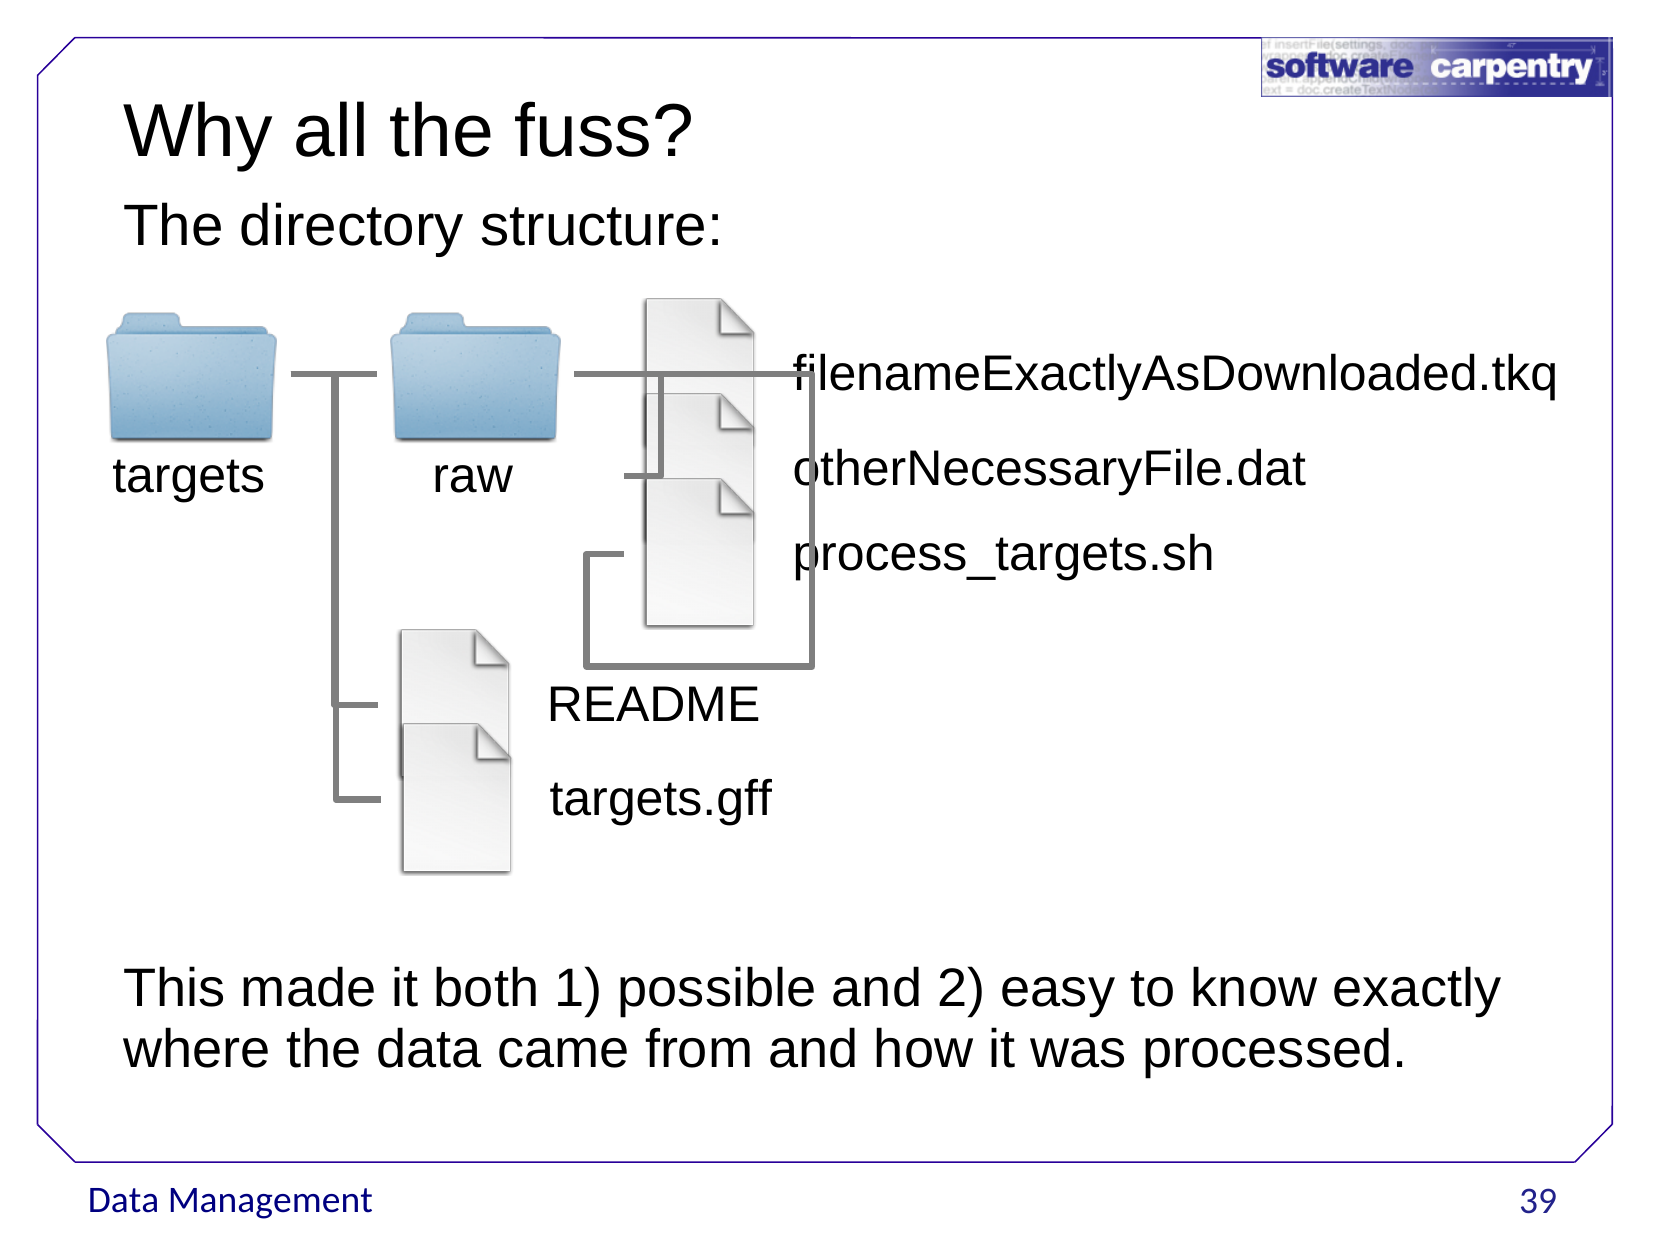

Why all the fuss?
The directory structure:
filenameExactlyAsDownloaded.tkq
otherNecessaryFile.dat
targets
raw
process_targets.sh
README
targets.gff
This made it both 1) possible and 2) easy to know exactly where the data came from and how it was processed.